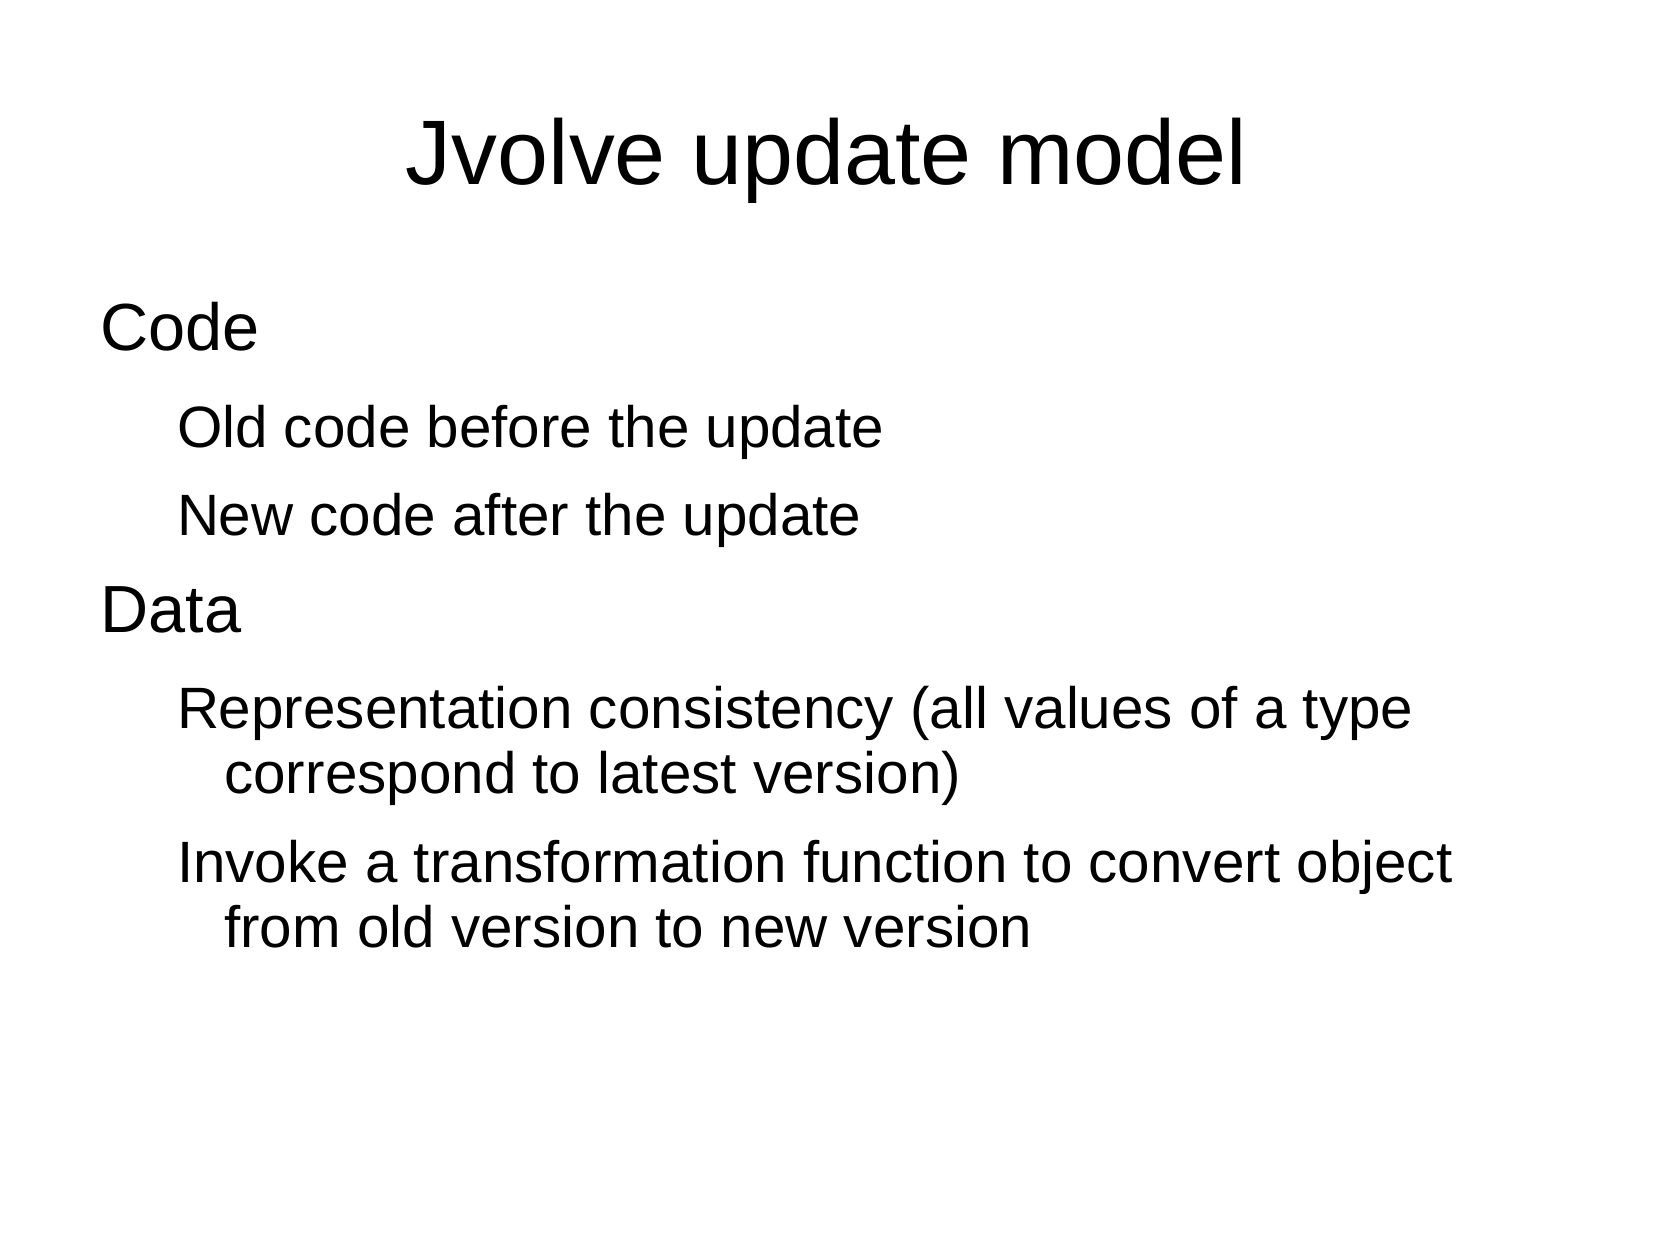

# Jvolve update model
Code
Old code before the update
New code after the update
Data
Representation consistency (all values of a type correspond to latest version)
Invoke a transformation function to convert object from old version to new version